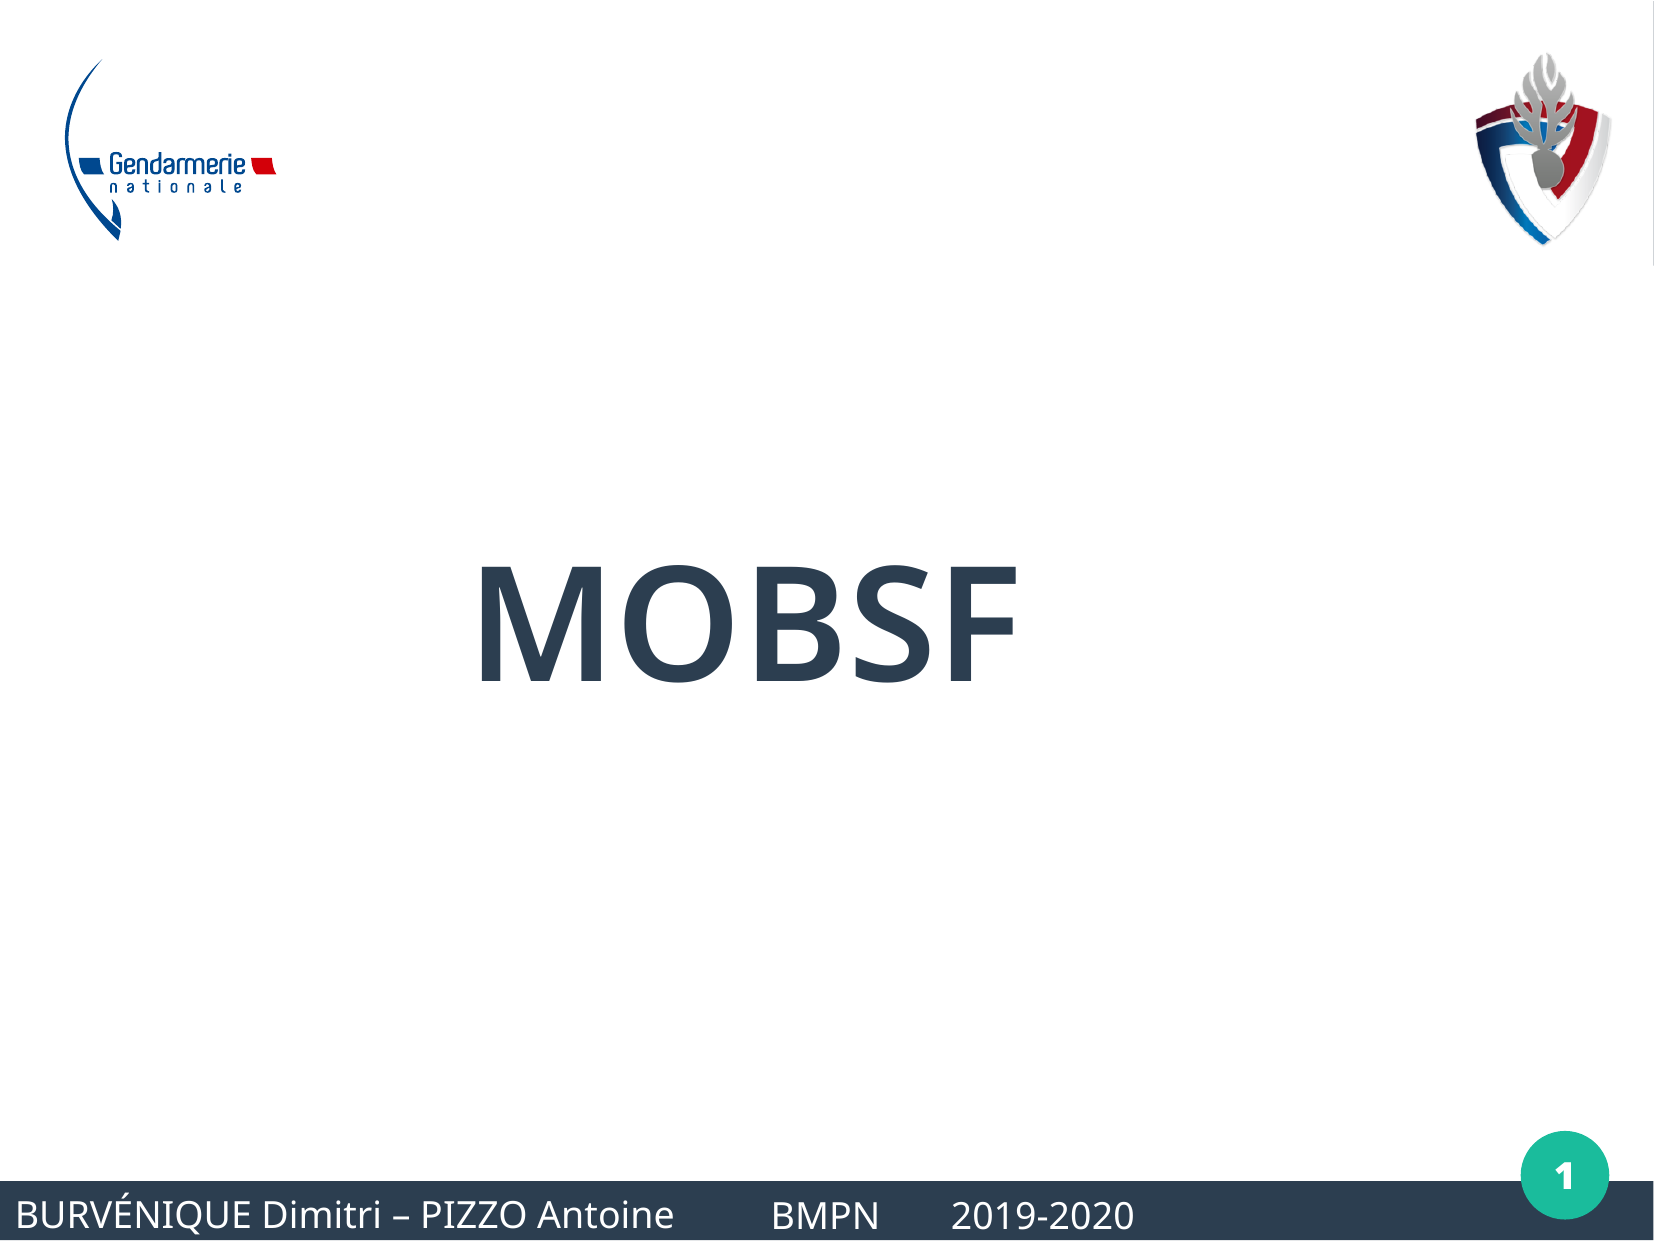

# MOBSF
1
BURVÉNIQUE Dimitri – PIZZO Antoine
BMPN
2019-2020